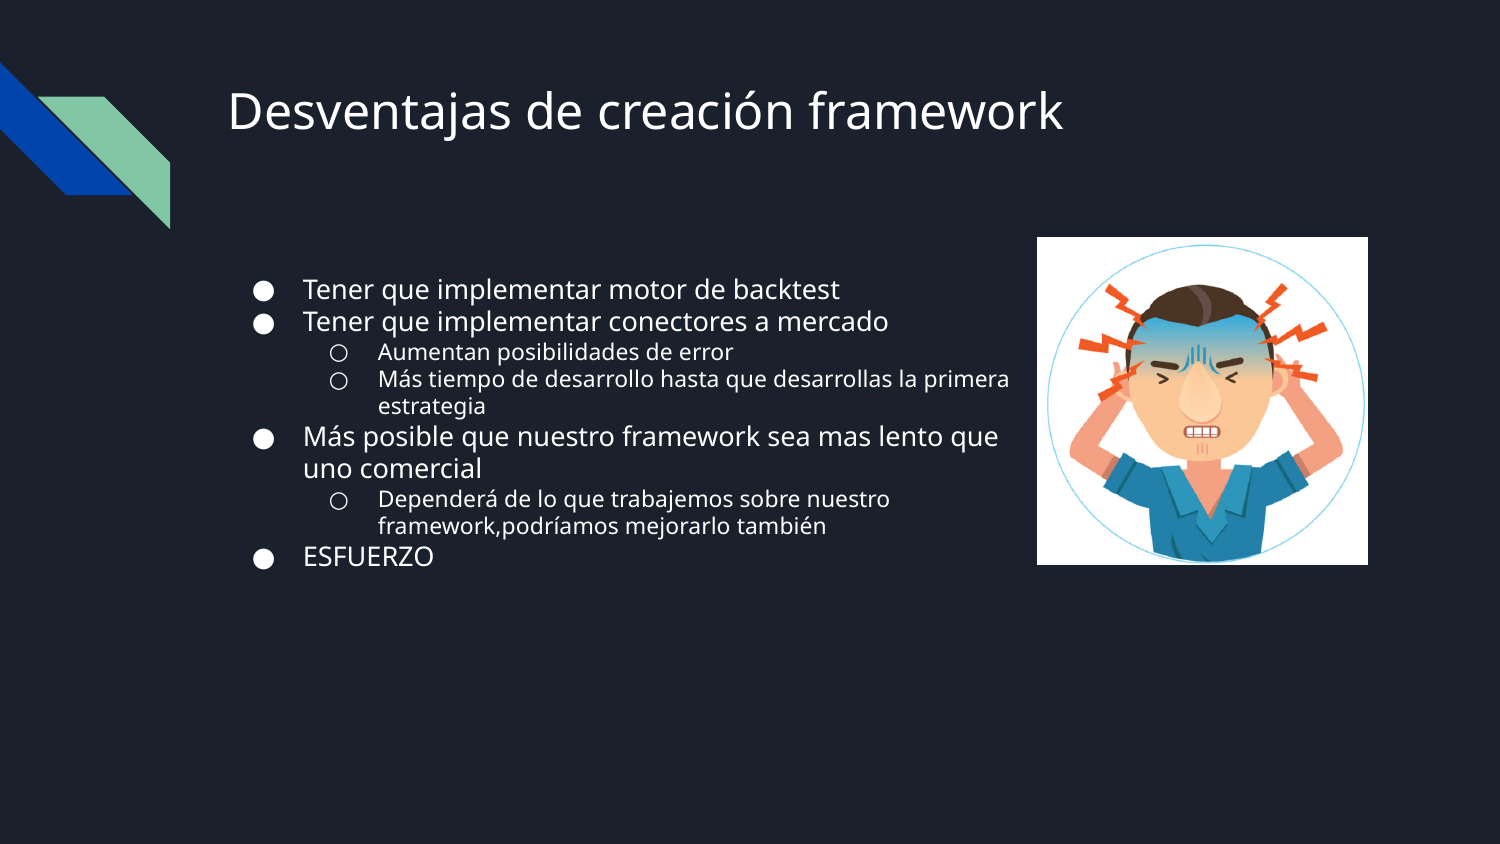

# Desventajas de creación framework
Tener que implementar motor de backtest
Tener que implementar conectores a mercado
Aumentan posibilidades de error
Más tiempo de desarrollo hasta que desarrollas la primera estrategia
Más posible que nuestro framework sea mas lento que uno comercial
Dependerá de lo que trabajemos sobre nuestro framework,podríamos mejorarlo también
ESFUERZO